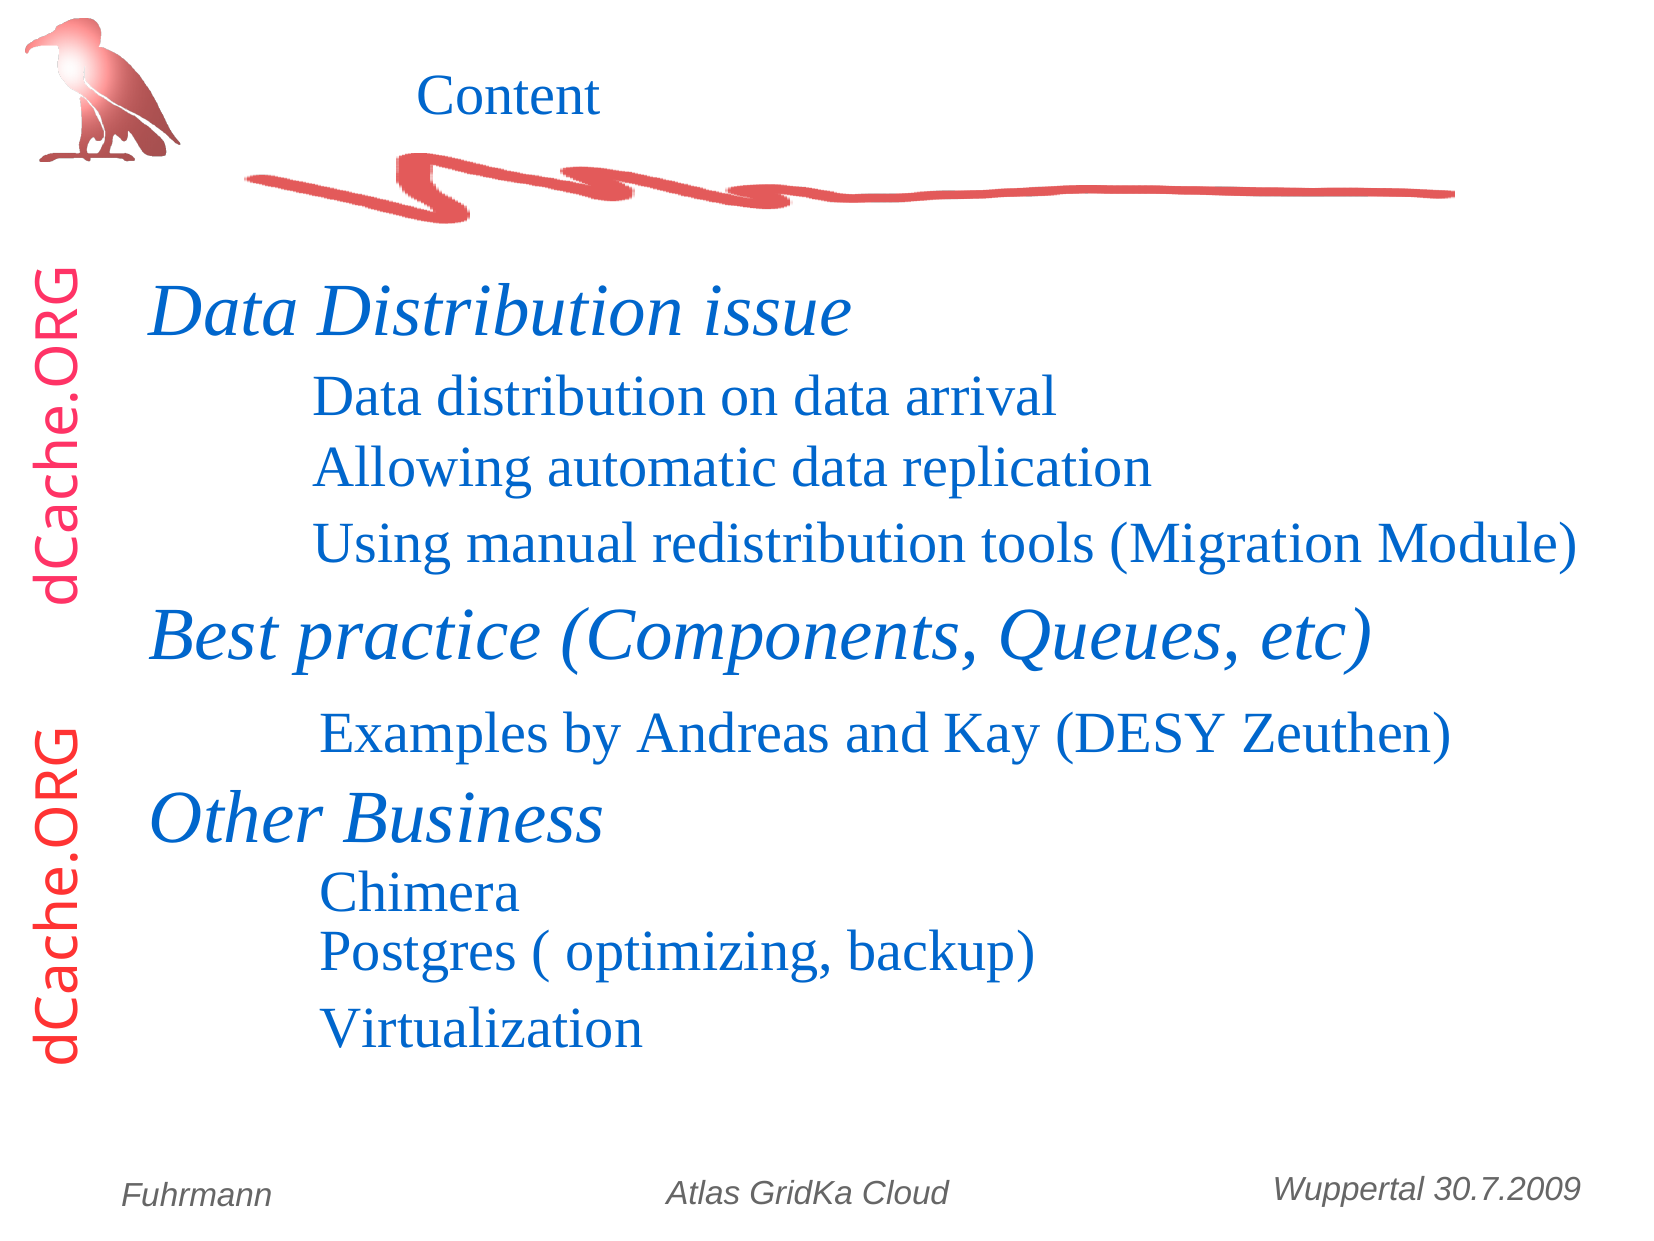

Content
Data Distribution issue
Data distribution on data arrival
Allowing automatic data replication
Using manual redistribution tools (Migration Module)
Best practice (Components, Queues, etc)
Examples by Andreas and Kay (DESY Zeuthen)
Other Business
Chimera
Postgres ( optimizing, backup)
Virtualization